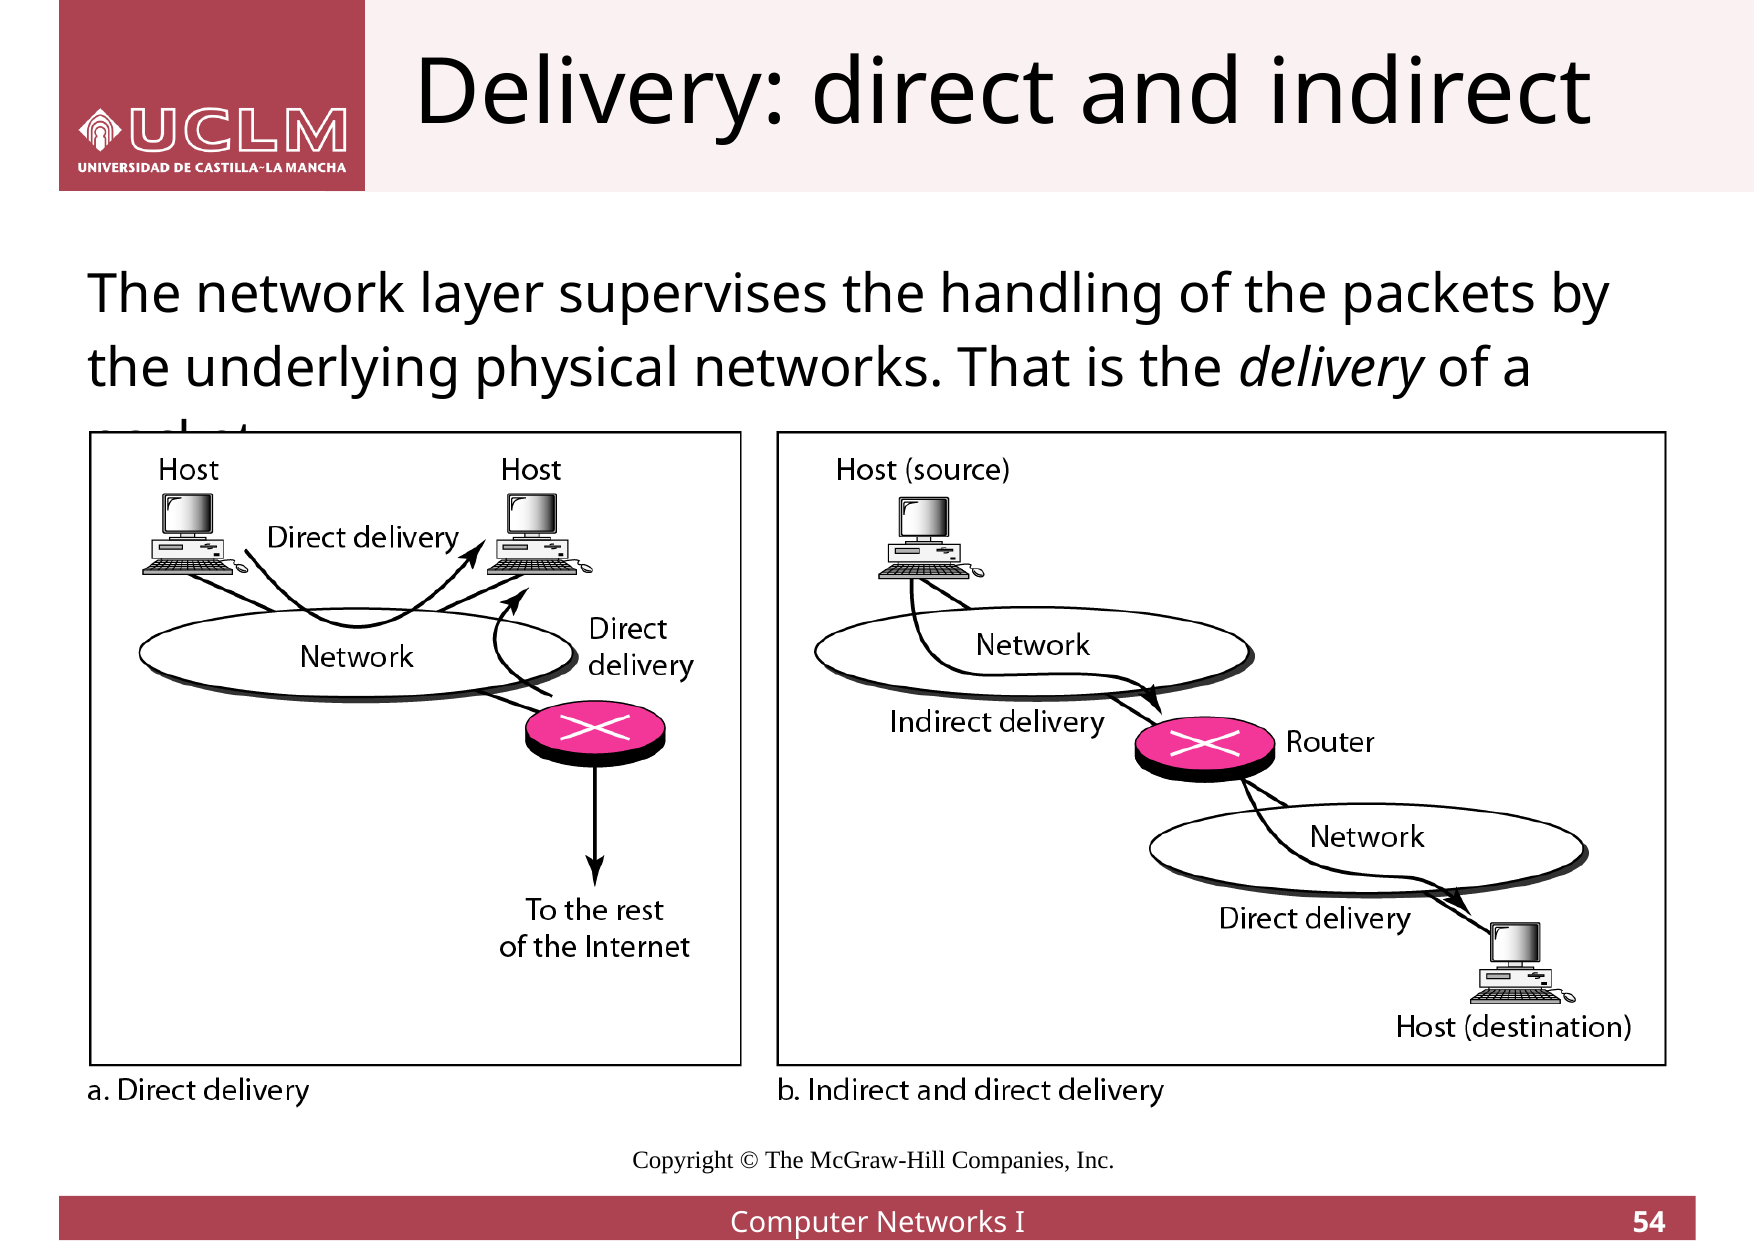

# Delivery: direct and indirect
The network layer supervises the handling of the packets by the underlying physical networks. That is the delivery of a packet.
Copyright © The McGraw-Hill Companies, Inc.
Computer Networks I
54